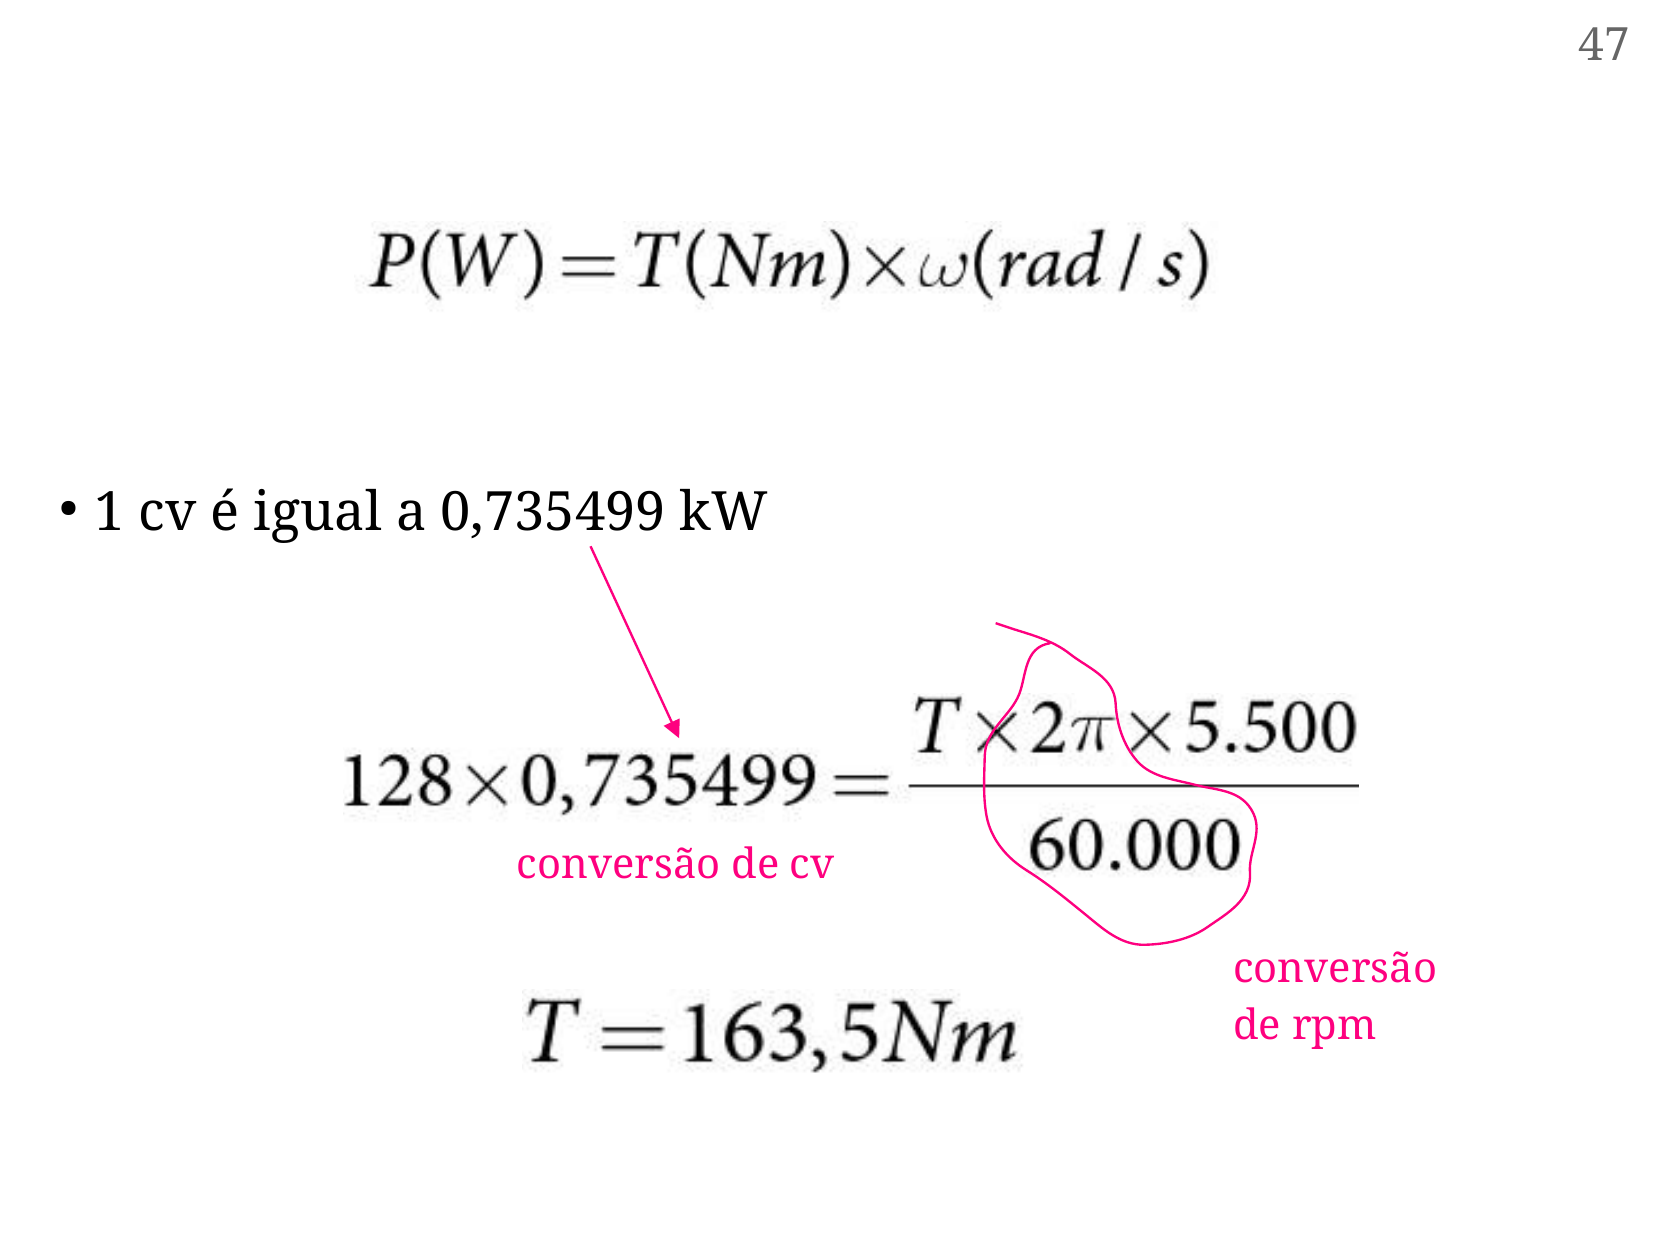

47
#
1 cv é igual a 0,735499 kW
conversão de cv
conversão
de rpm